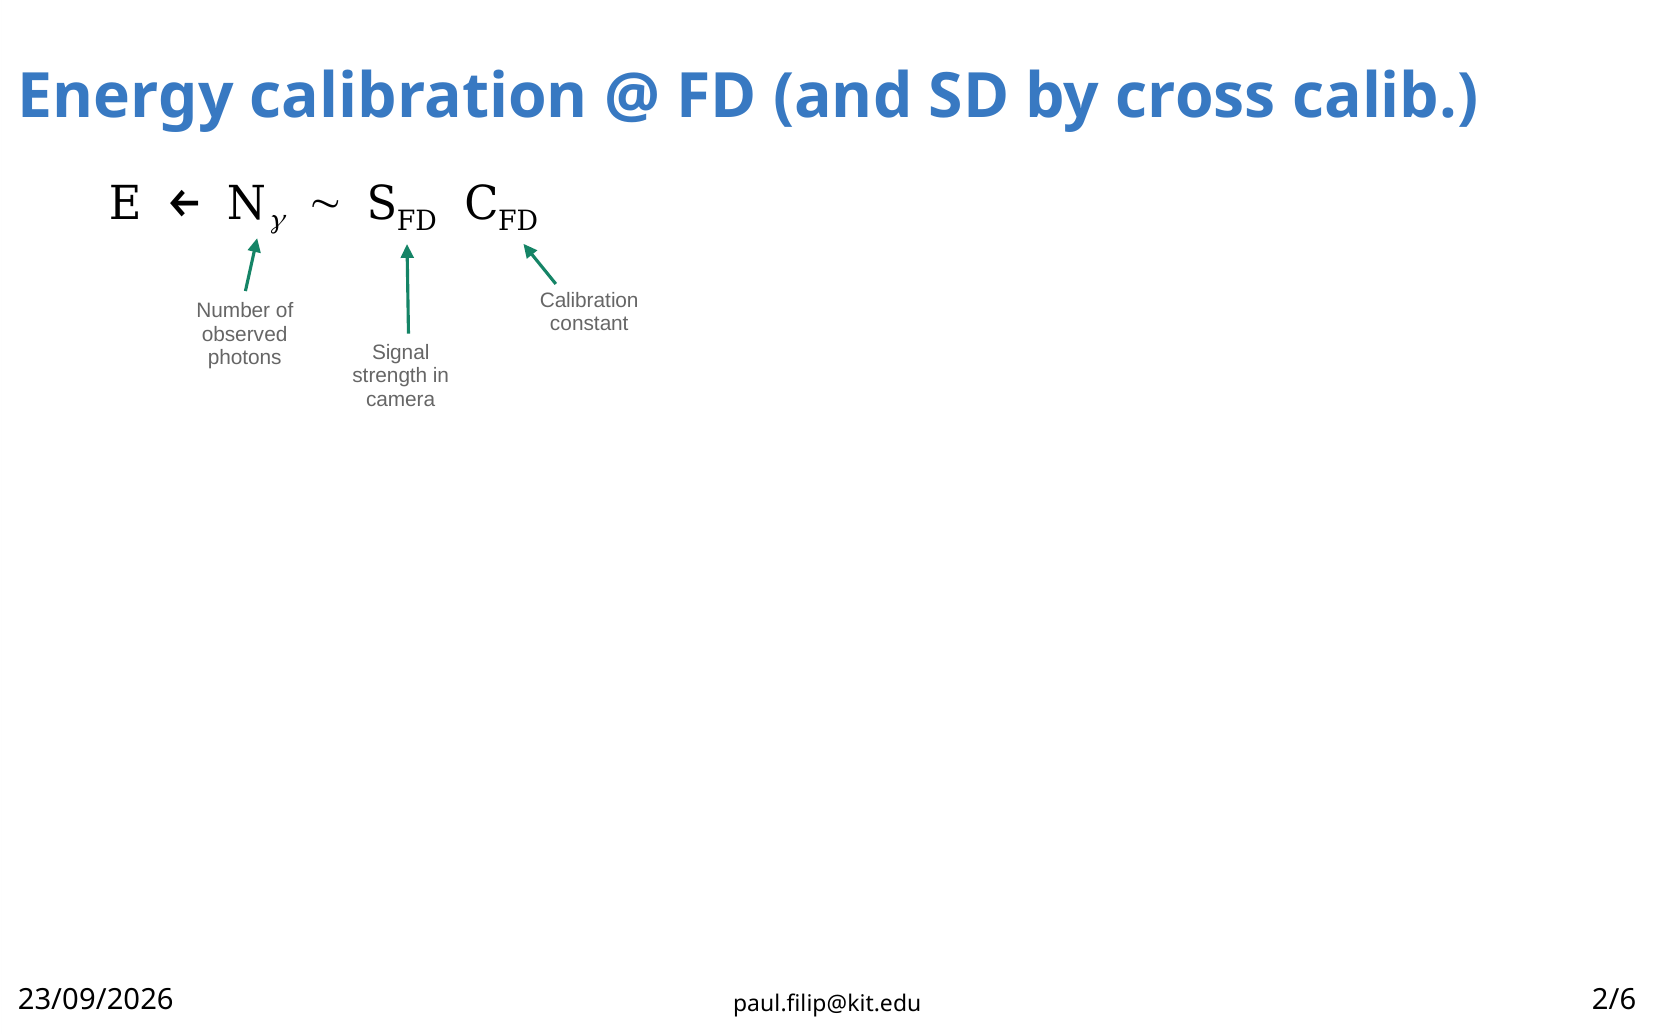

# Energy calibration @ FD (and SD by cross calib.)
Calibration constant
Number of observed photons
Signal strength in camera
paul.filip@kit.edu
2